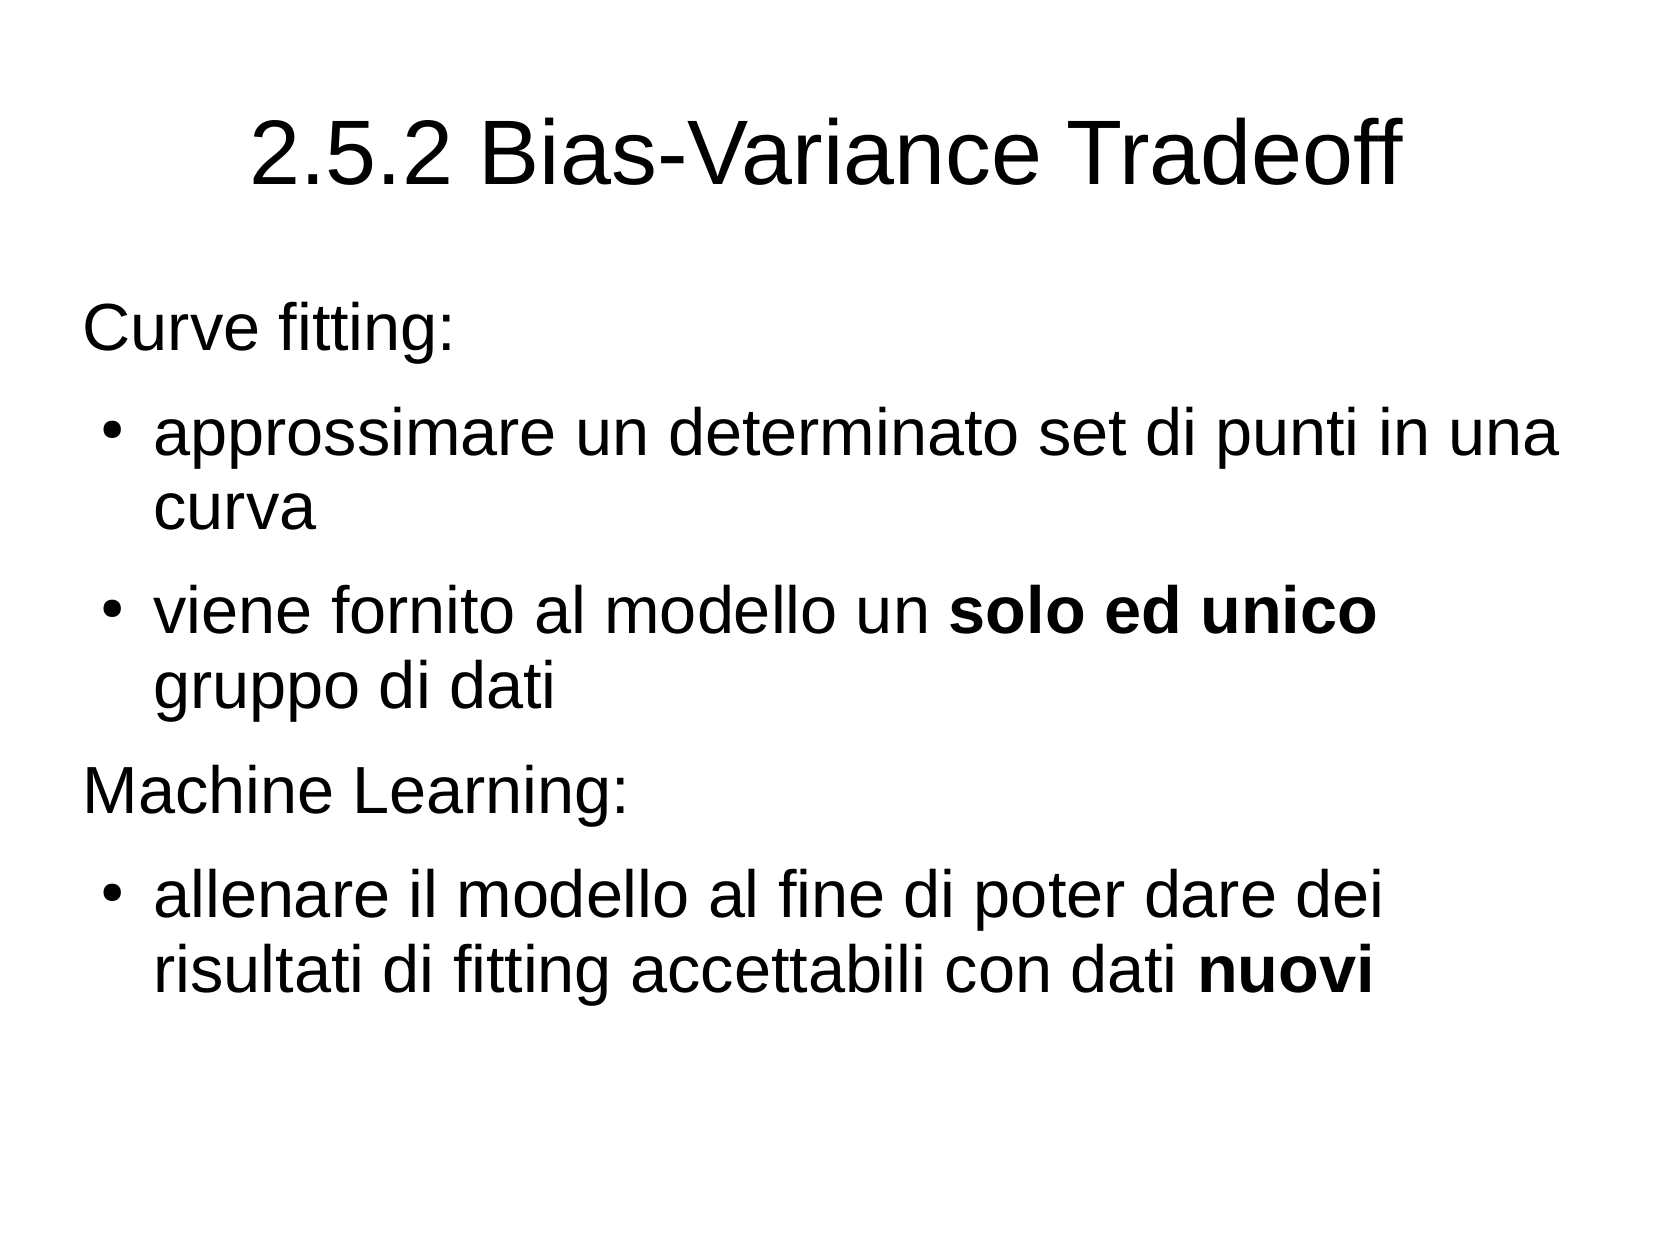

# 2.5.2 Bias-Variance Tradeoff
Curve fitting:
approssimare un determinato set di punti in una curva
viene fornito al modello un solo ed unico gruppo di dati
Machine Learning:
allenare il modello al fine di poter dare dei risultati di fitting accettabili con dati nuovi